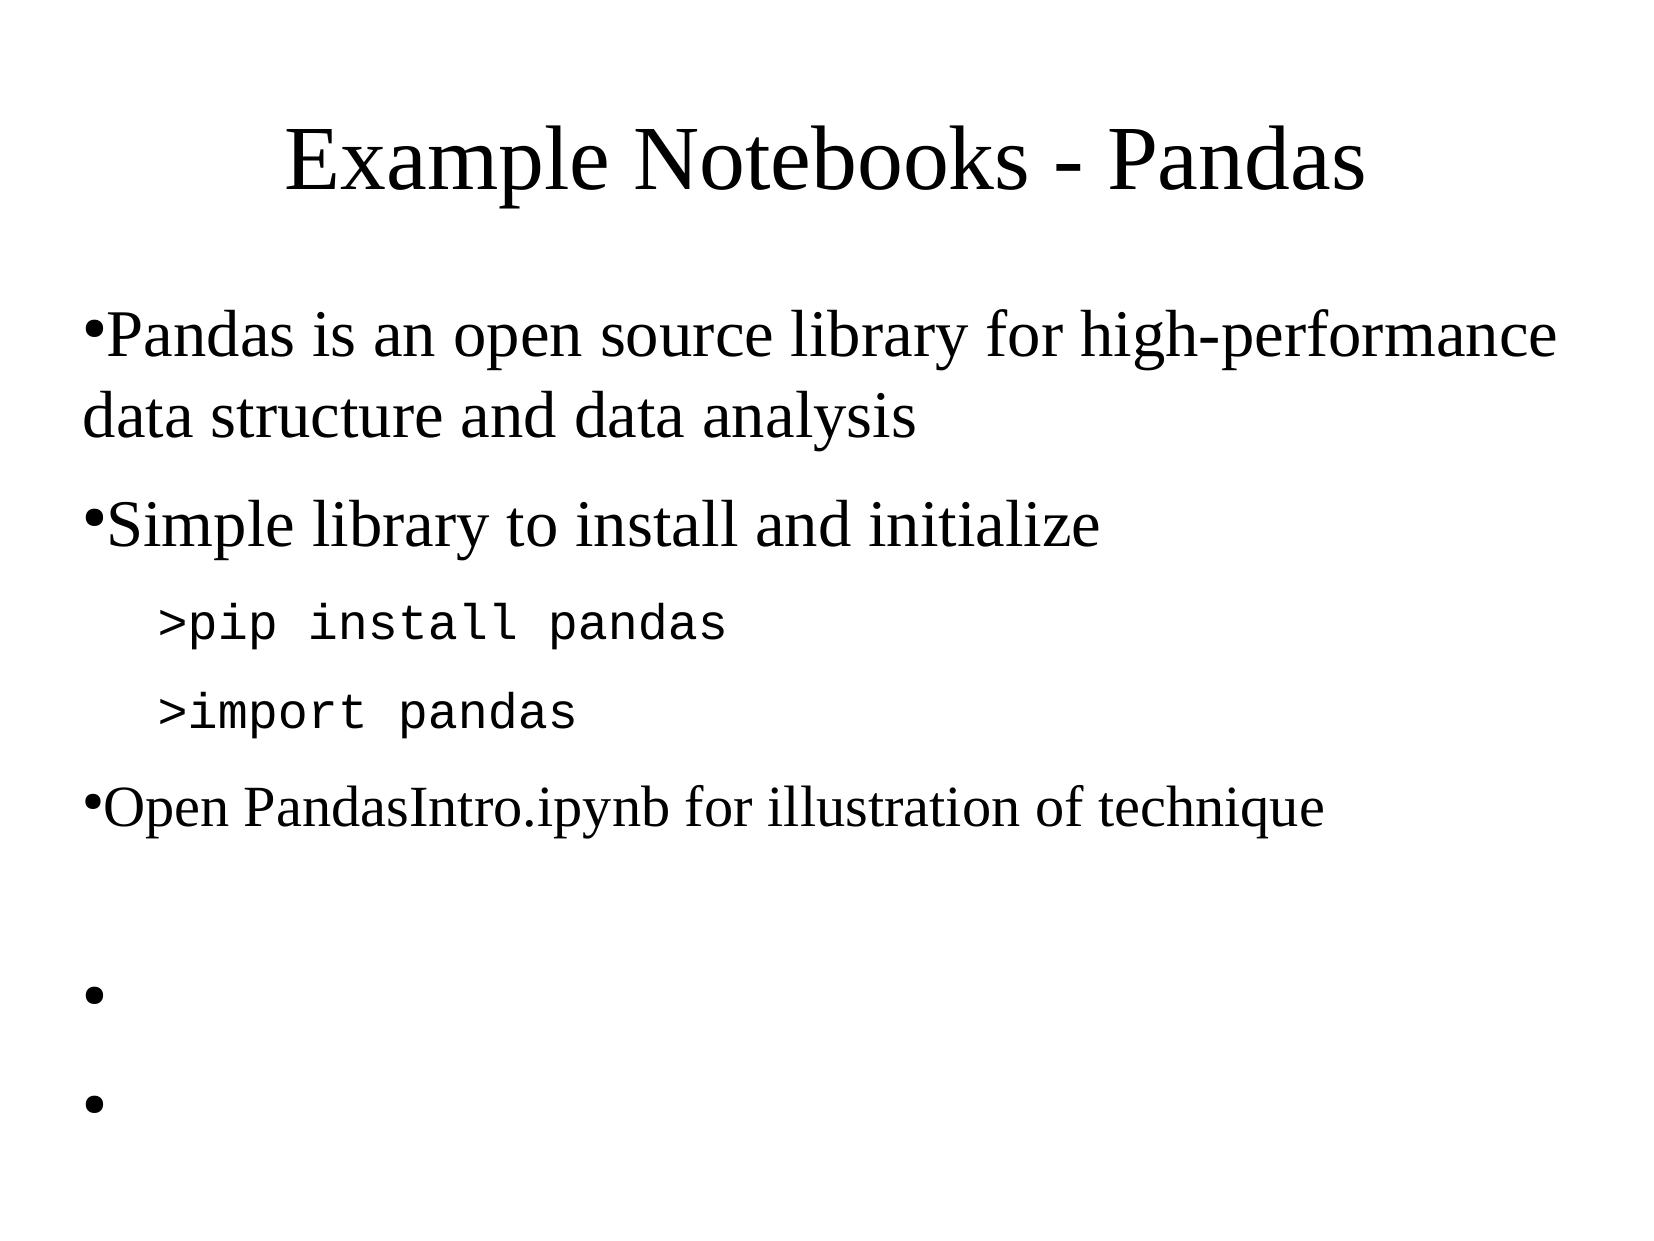

# Example Notebooks - Pandas
Pandas is an open source library for high-performance data structure and data analysis
Simple library to install and initialize
	>pip install pandas
	>import pandas
Open PandasIntro.ipynb for illustration of technique